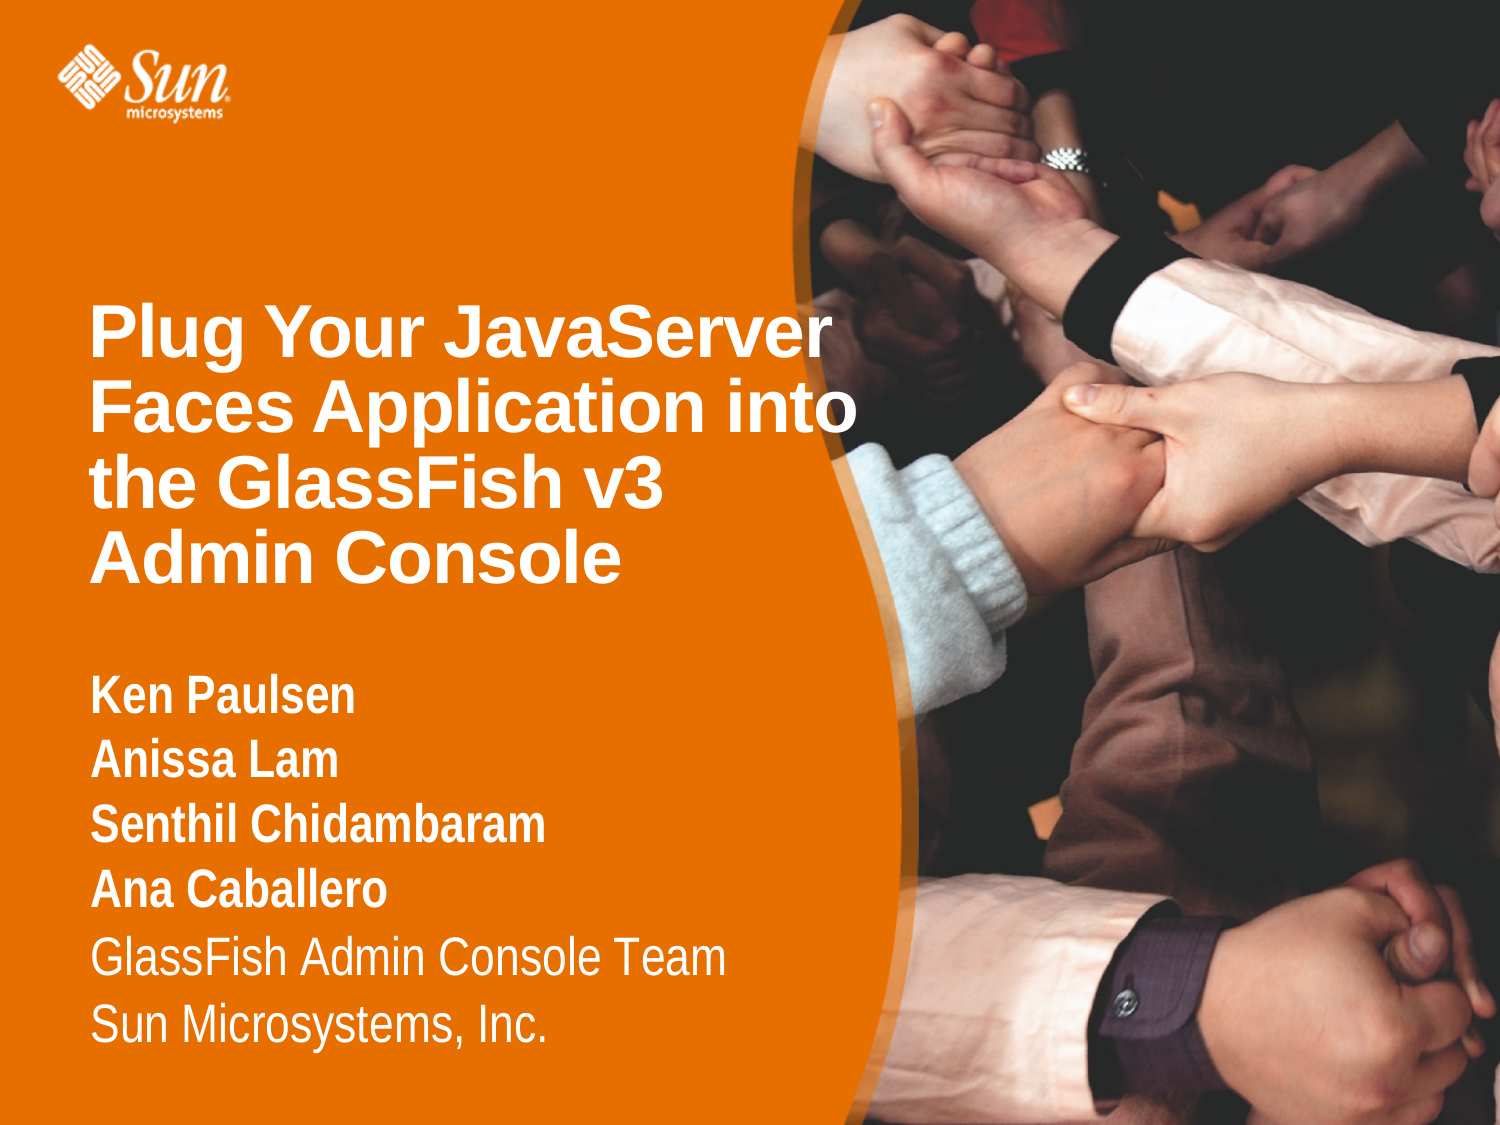

# Plug Your JavaServer Faces Application into the GlassFish v3 Admin Console
Ken Paulsen
Anissa Lam
Senthil Chidambaram
Ana Caballero
GlassFish Admin Console Team
Sun Microsystems, Inc.